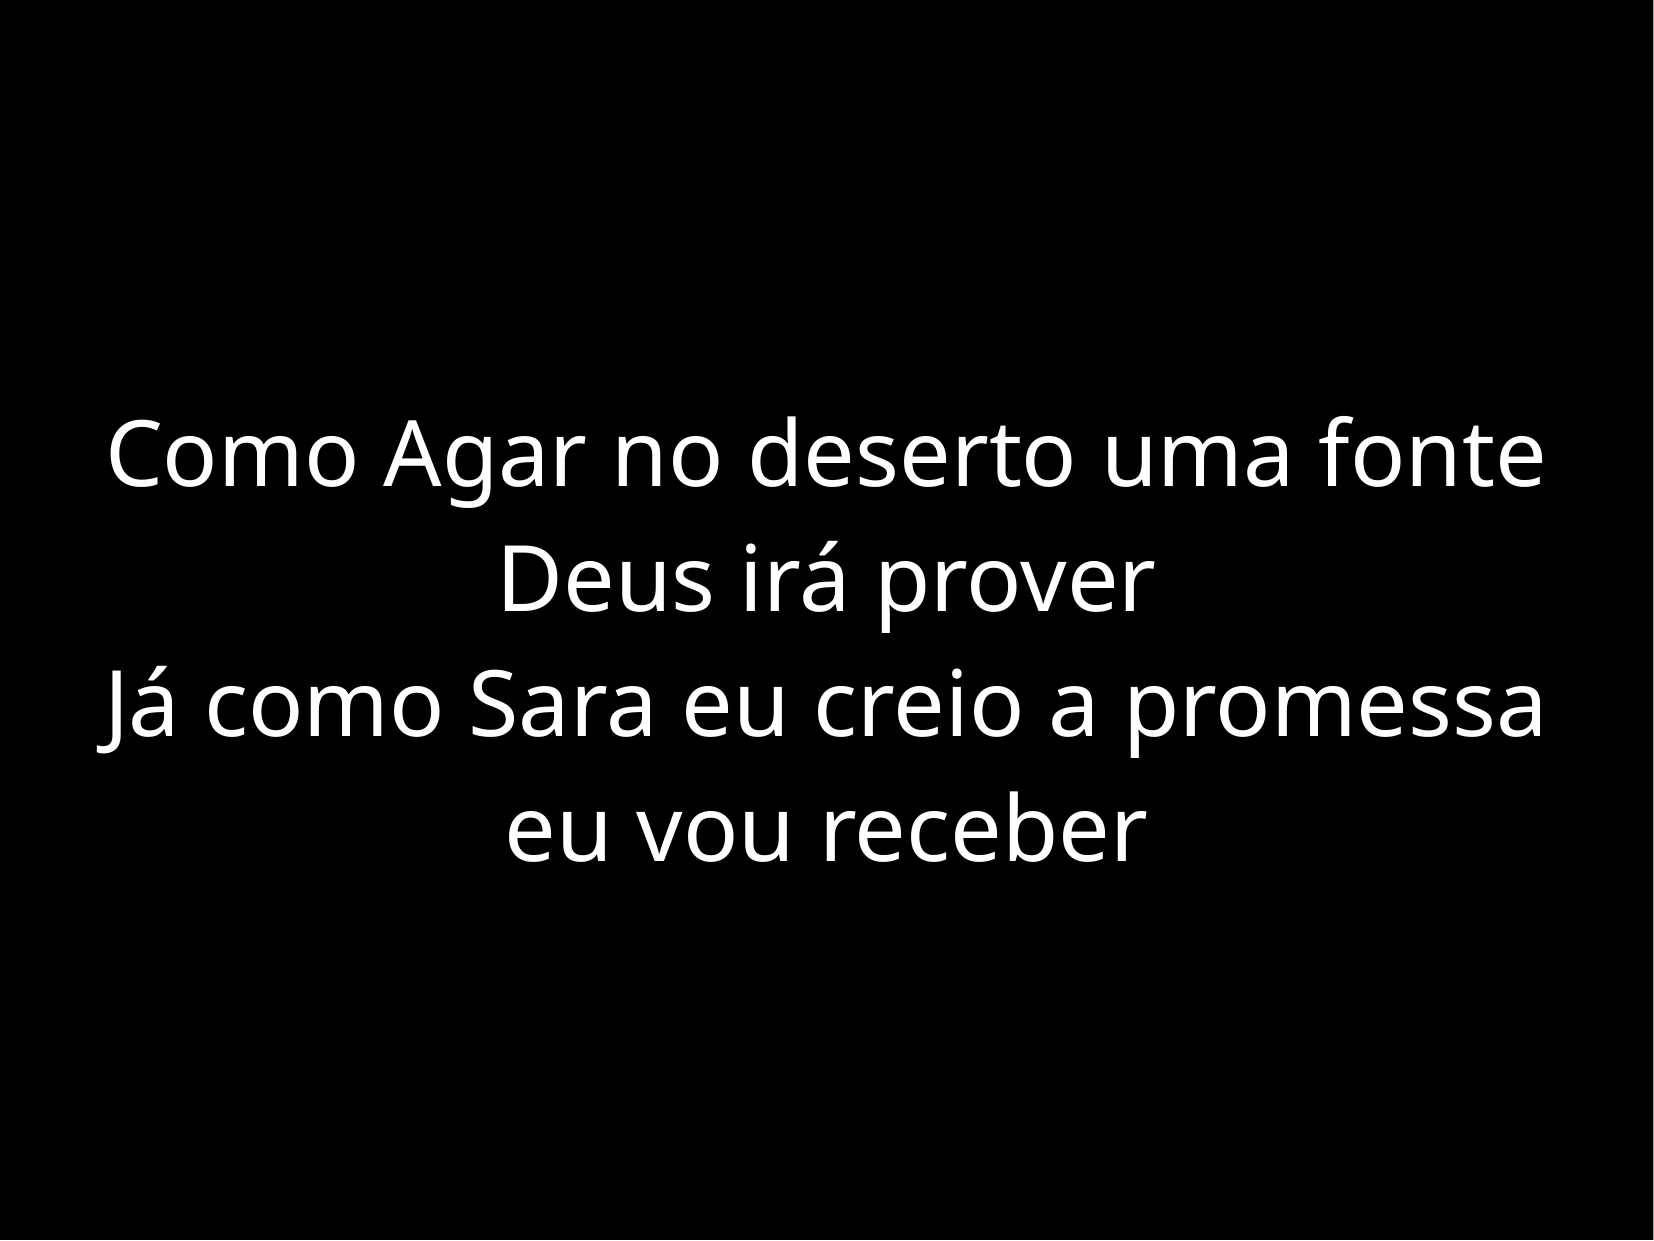

# Como Agar no deserto uma fonte Deus irá prover Já como Sara eu creio a promessa eu vou receber